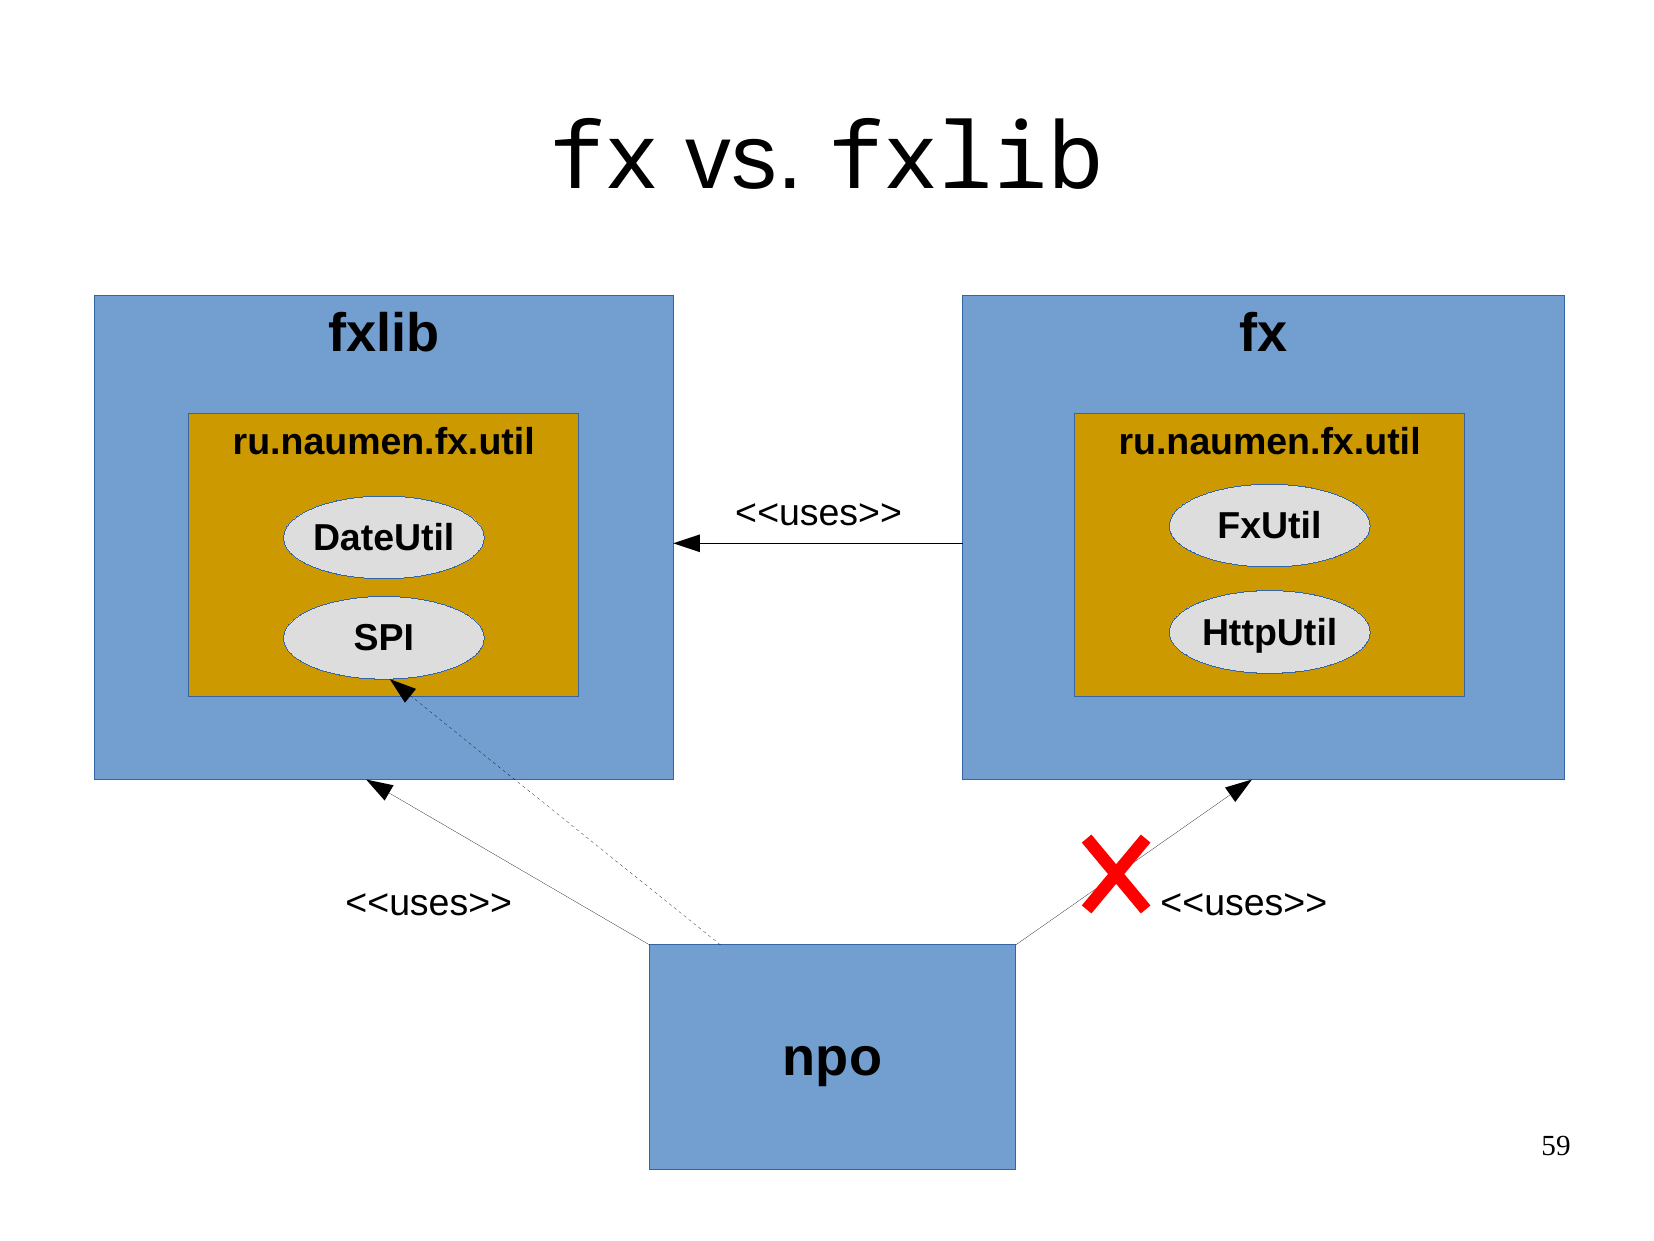

# fx vs. fxlib
fxlib
fx
ru.naumen.fx.util
ru.naumen.fx.util
<<uses>>
FxUtil
DateUtil
HttpUtil
SPI
<<uses>>
<<uses>>
npo
59